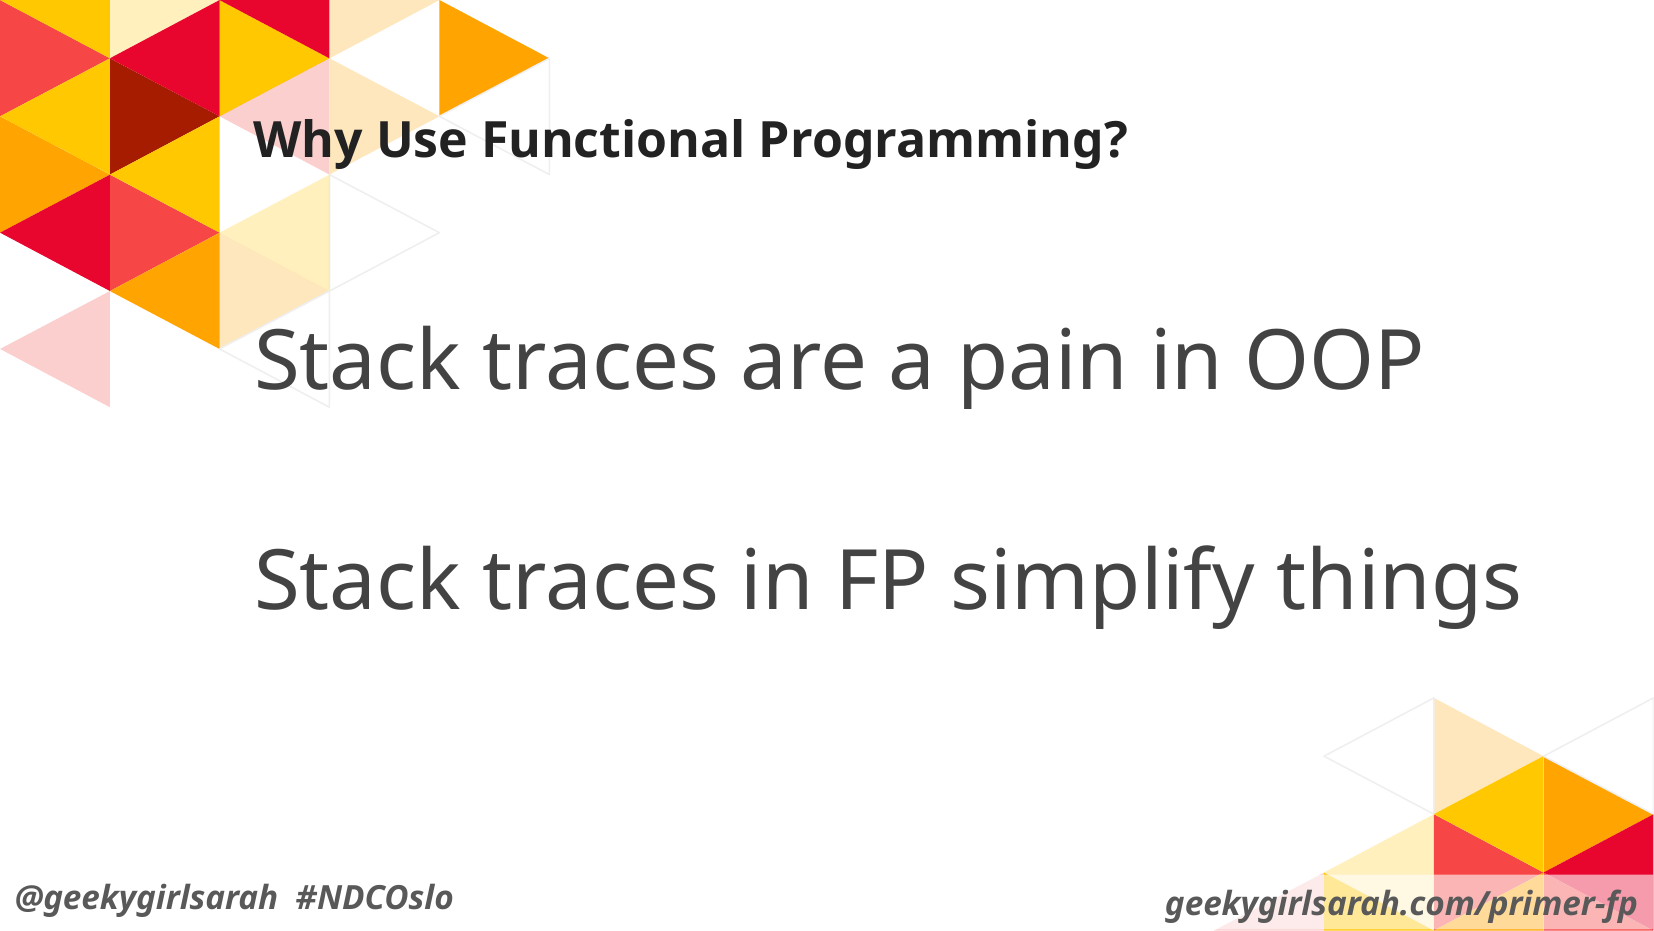

# Why Use Functional Programming?
Stack traces are a pain in OOP
Stack traces in FP simplify things